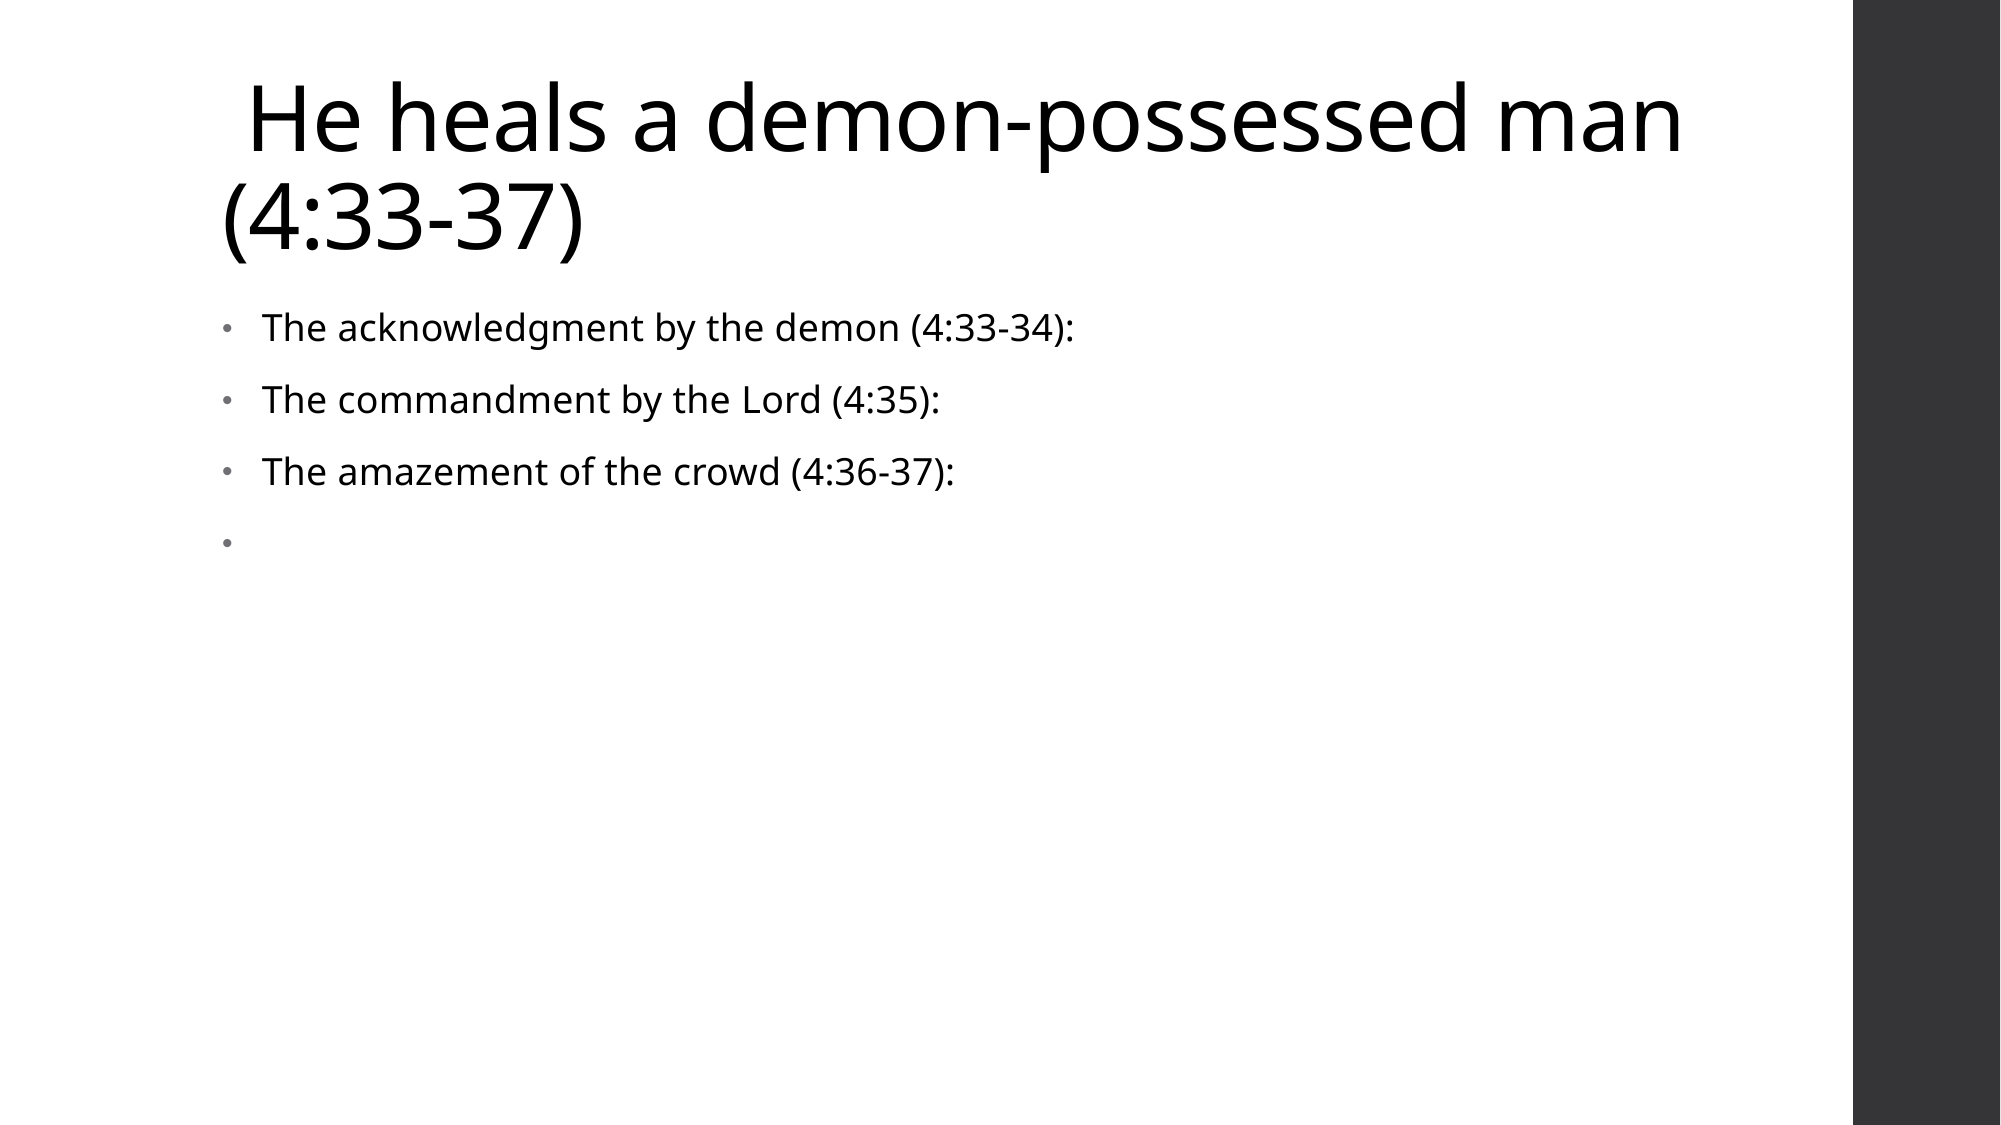

# He heals a demon-possessed man (4:33-37)
 The acknowledgment by the demon (4:33-34):
 The commandment by the Lord (4:35):
 The amazement of the crowd (4:36-37):